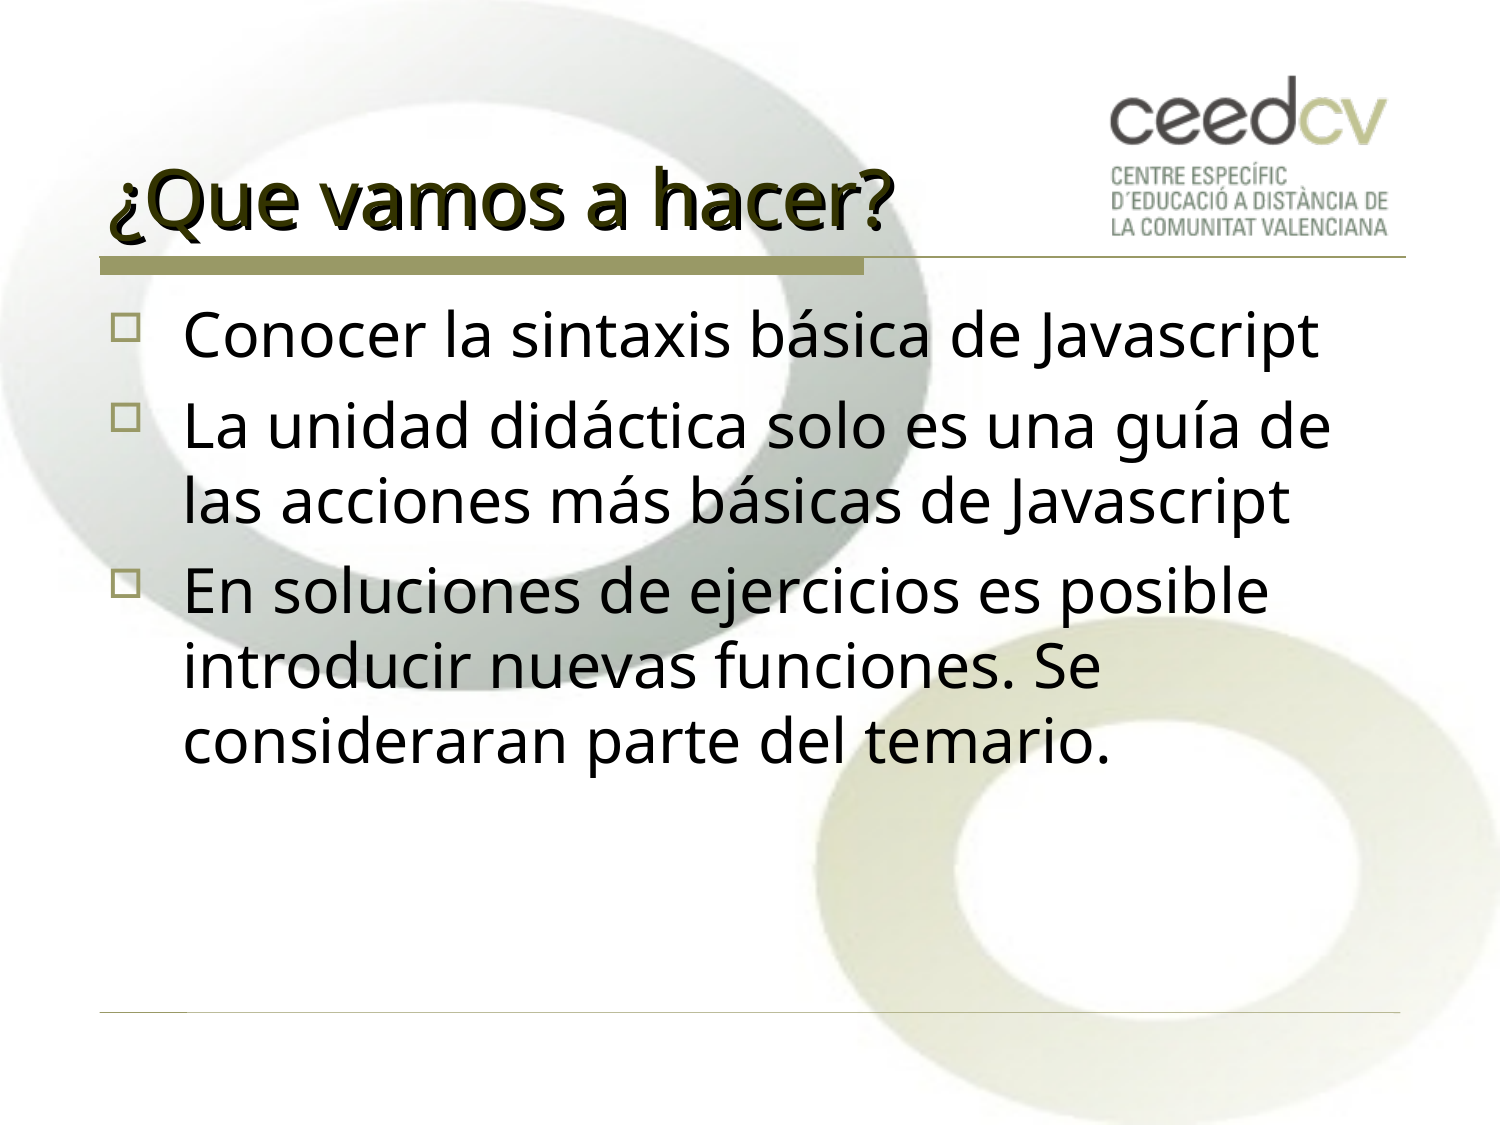

# ¿Que vamos a hacer?
Conocer la sintaxis básica de Javascript
La unidad didáctica solo es una guía de las acciones más básicas de Javascript
En soluciones de ejercicios es posible introducir nuevas funciones. Se consideraran parte del temario.